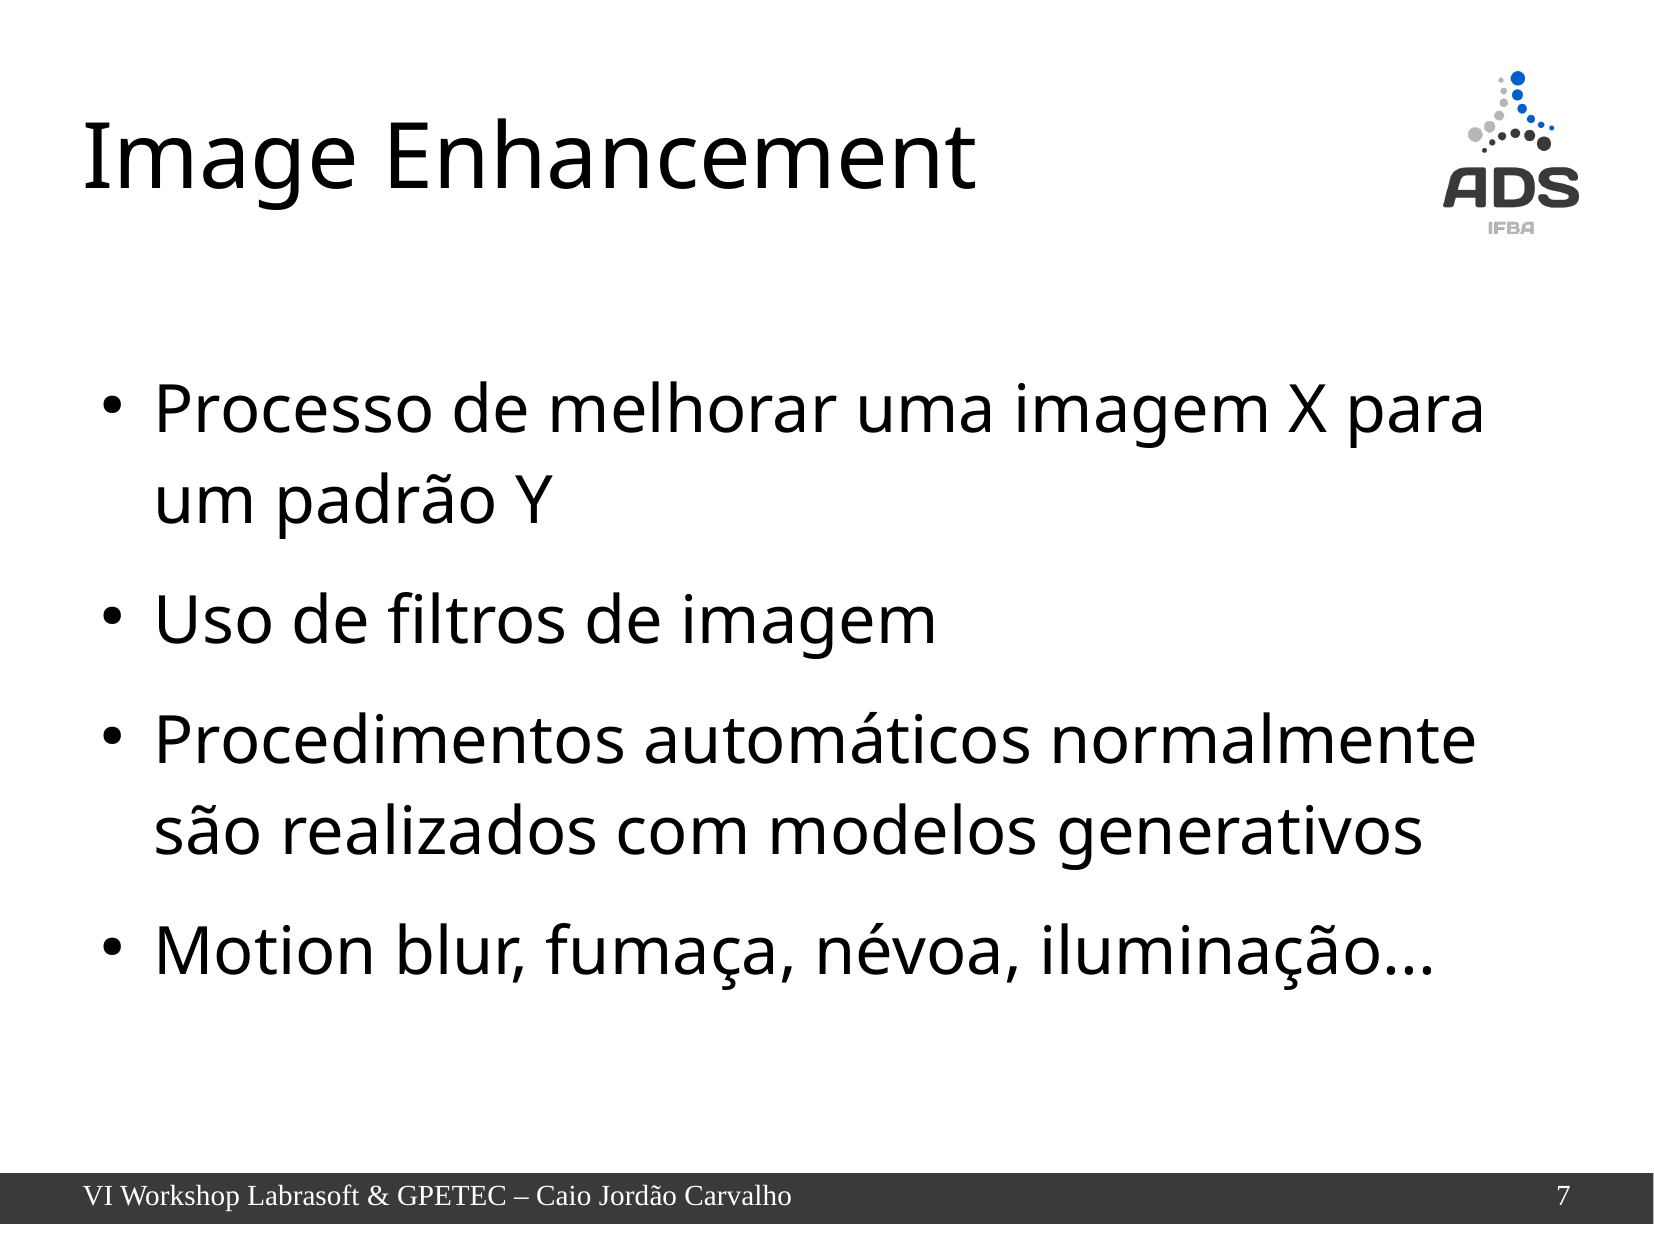

# Image Enhancement
Processo de melhorar uma imagem X para um padrão Y
Uso de filtros de imagem
Procedimentos automáticos normalmente são realizados com modelos generativos
Motion blur, fumaça, névoa, iluminação...
7